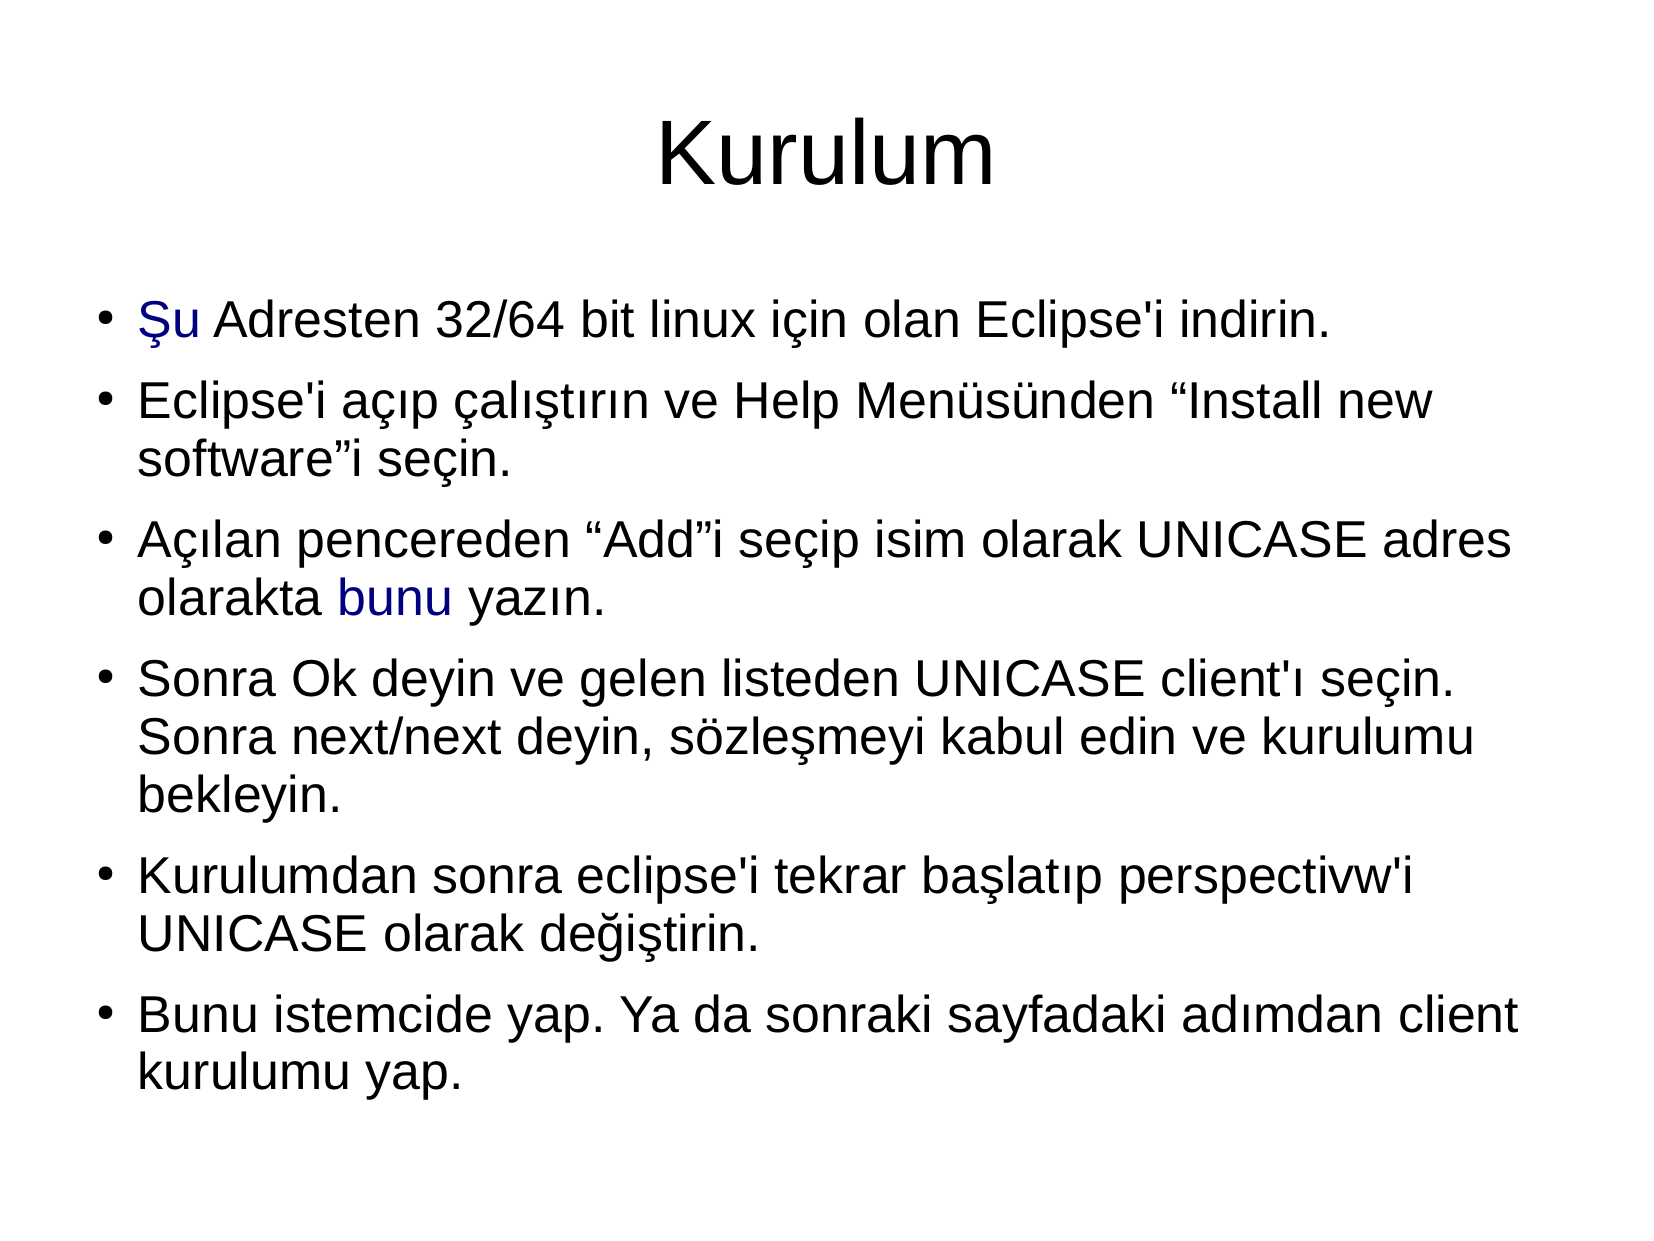

# Kurulum
Şu Adresten 32/64 bit linux için olan Eclipse'i indirin.
Eclipse'i açıp çalıştırın ve Help Menüsünden “Install new software”i seçin.
Açılan pencereden “Add”i seçip isim olarak UNICASE adres olarakta bunu yazın.
Sonra Ok deyin ve gelen listeden UNICASE client'ı seçin. Sonra next/next deyin, sözleşmeyi kabul edin ve kurulumu bekleyin.
Kurulumdan sonra eclipse'i tekrar başlatıp perspectivw'i UNICASE olarak değiştirin.
Bunu istemcide yap. Ya da sonraki sayfadaki adımdan client kurulumu yap.